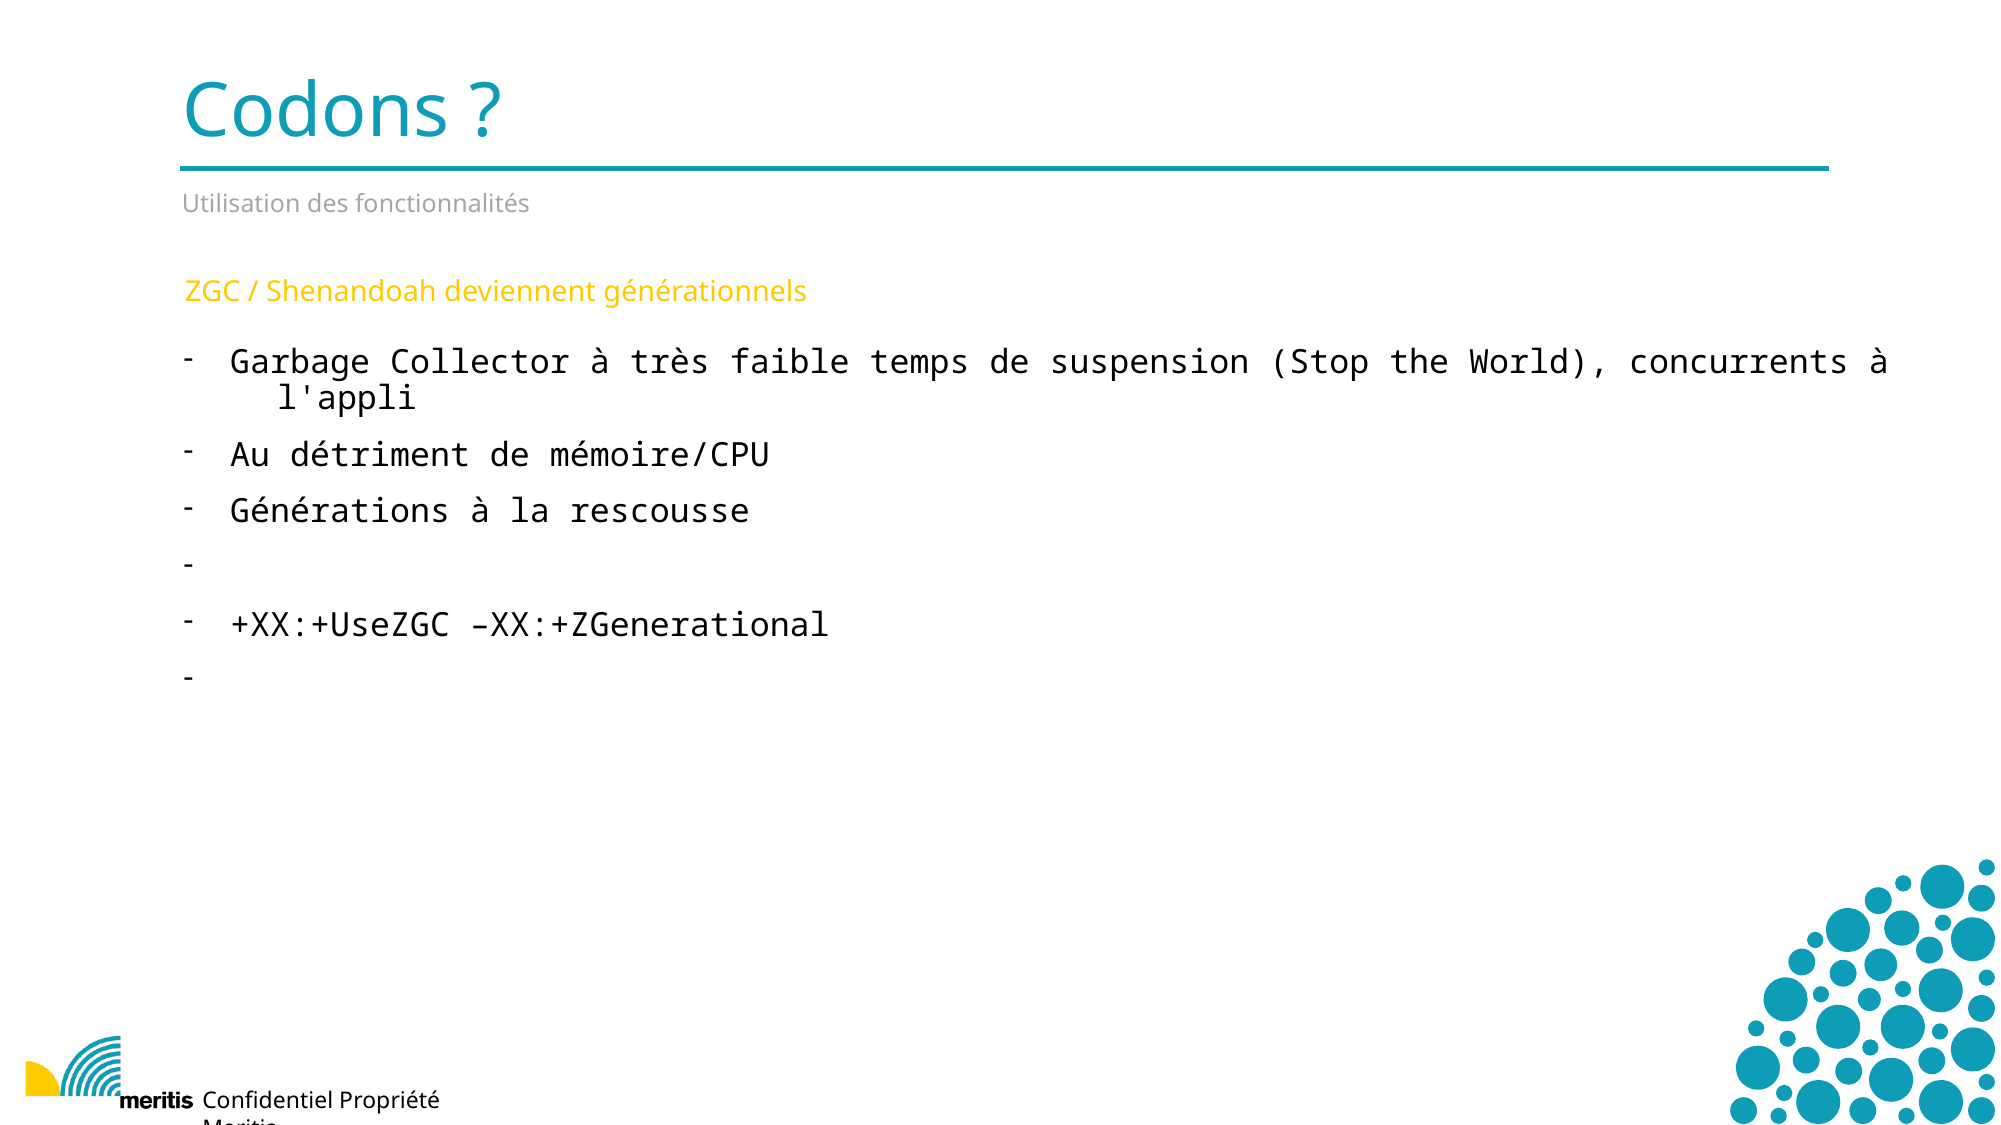

# Codons ?
Utilisation des fonctionnalités
ZGC / Shenandoah deviennent générationnels
Garbage Collector à très faible temps de suspension (Stop the World), concurrents à l'appli
Au détriment de mémoire/CPU
Générations à la rescousse
+XX:+UseZGC –XX:+ZGenerational